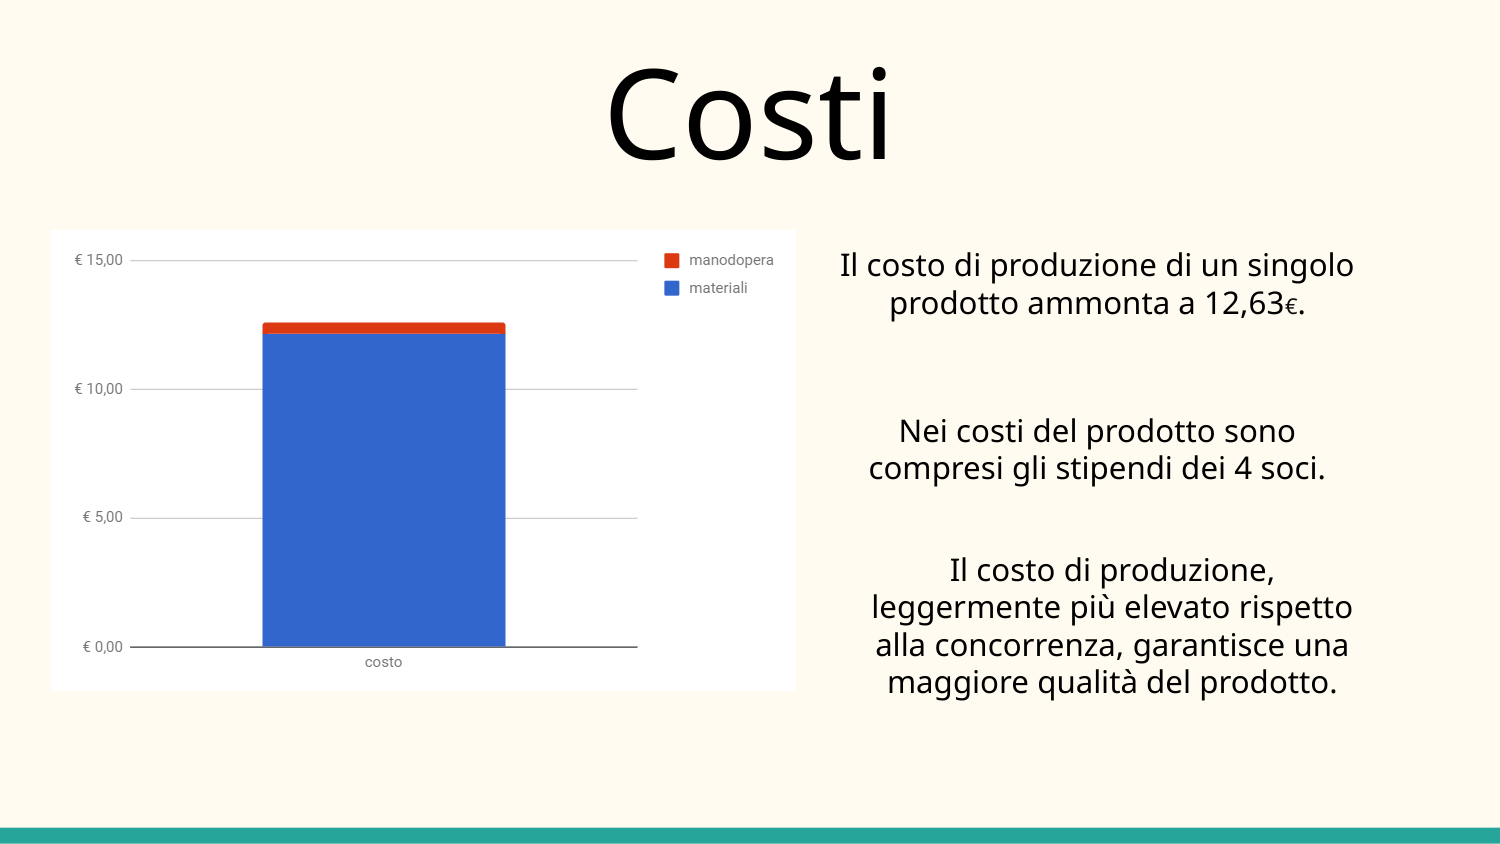

# Costi
Il costo di produzione di un singolo prodotto ammonta a 12,63€.
Nei costi del prodotto sono compresi gli stipendi dei 4 soci.
Il costo di produzione, leggermente più elevato rispetto alla concorrenza, garantisce una maggiore qualità del prodotto.